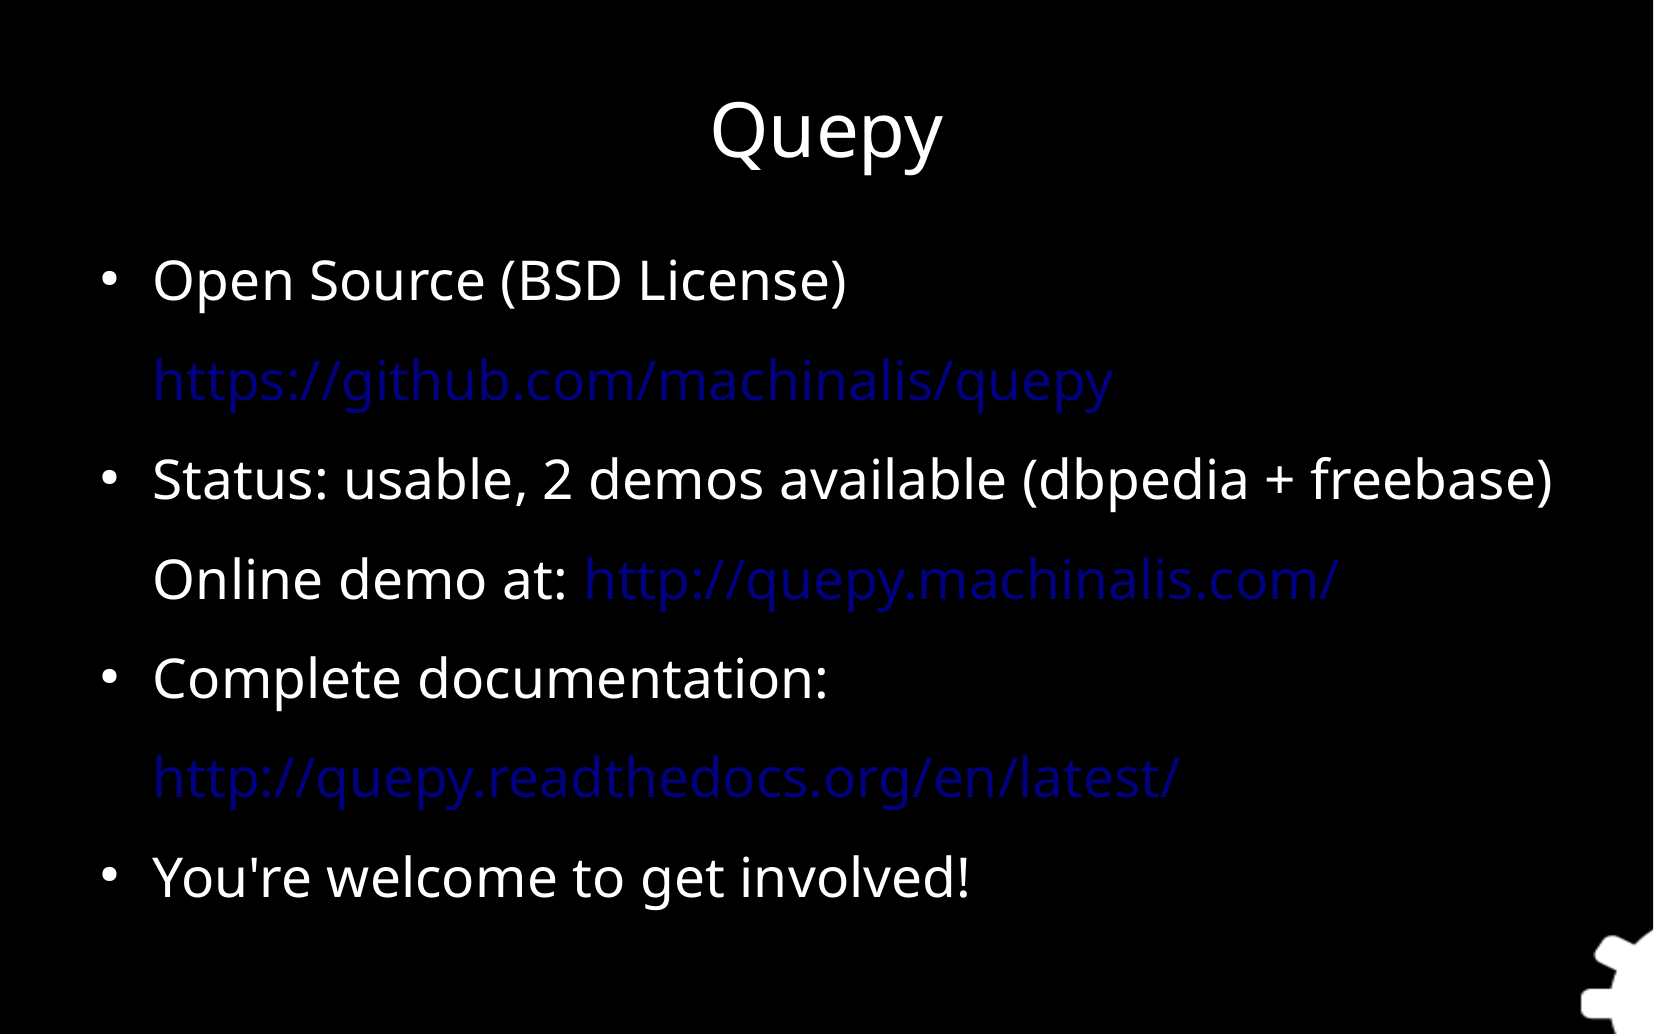

# Quepy
Open Source (BSD License)
https://github.com/machinalis/quepy
Status: usable, 2 demos available (dbpedia + freebase)
Online demo at: http://quepy.machinalis.com/
Complete documentation:
http://quepy.readthedocs.org/en/latest/
You're welcome to get involved!